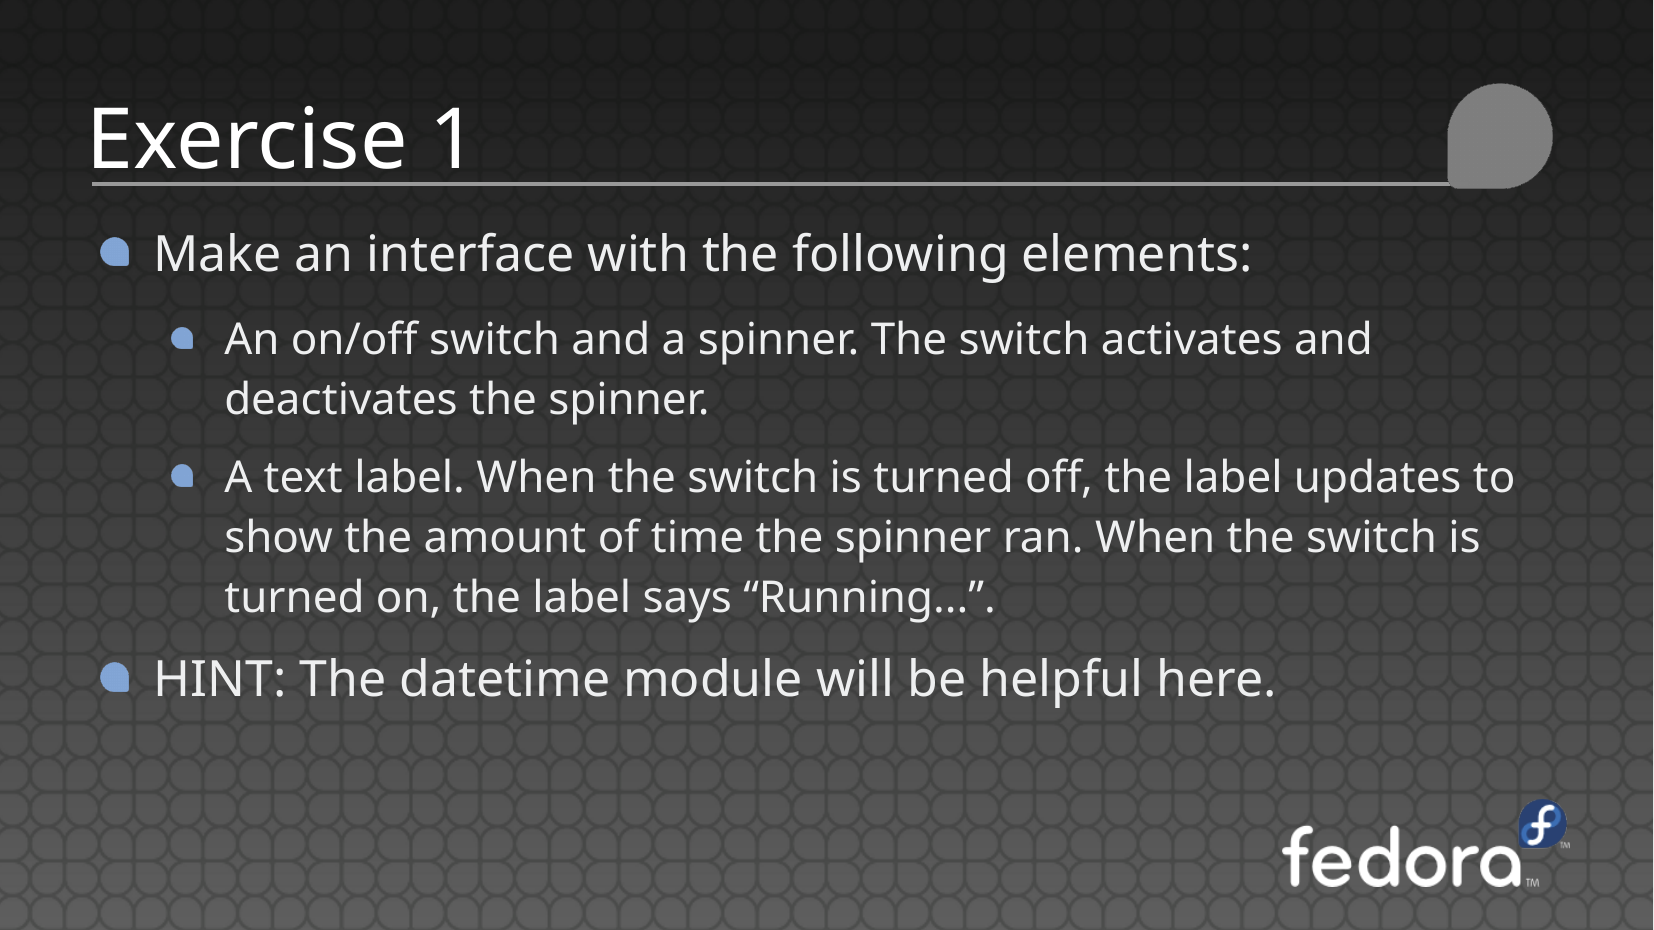

# Exercise 1
Make an interface with the following elements:
An on/off switch and a spinner. The switch activates and deactivates the spinner.
A text label. When the switch is turned off, the label updates to show the amount of time the spinner ran. When the switch is turned on, the label says “Running...”.
HINT: The datetime module will be helpful here.